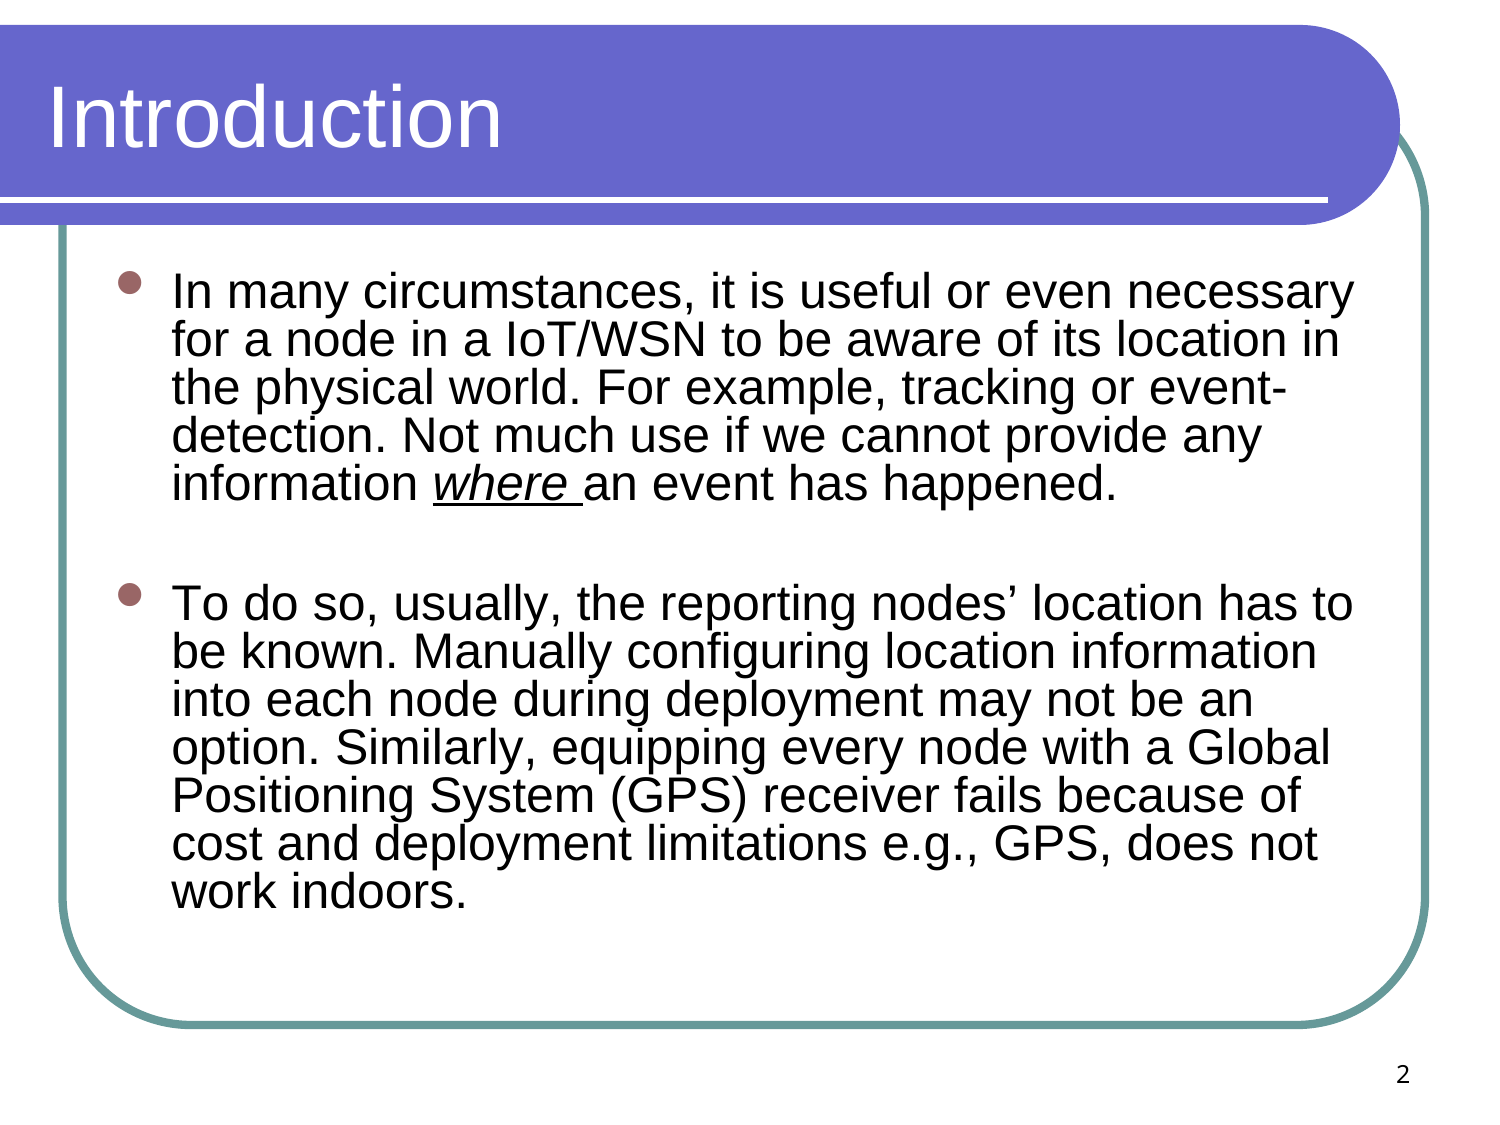

# Introduction
In many circumstances, it is useful or even necessary for a node in a IoT/WSN to be aware of its location in the physical world. For example, tracking or event-detection. Not much use if we cannot provide any information where an event has happened.
To do so, usually, the reporting nodes’ location has to be known. Manually configuring location information into each node during deployment may not be an option. Similarly, equipping every node with a Global Positioning System (GPS) receiver fails because of cost and deployment limitations e.g., GPS, does not work indoors.